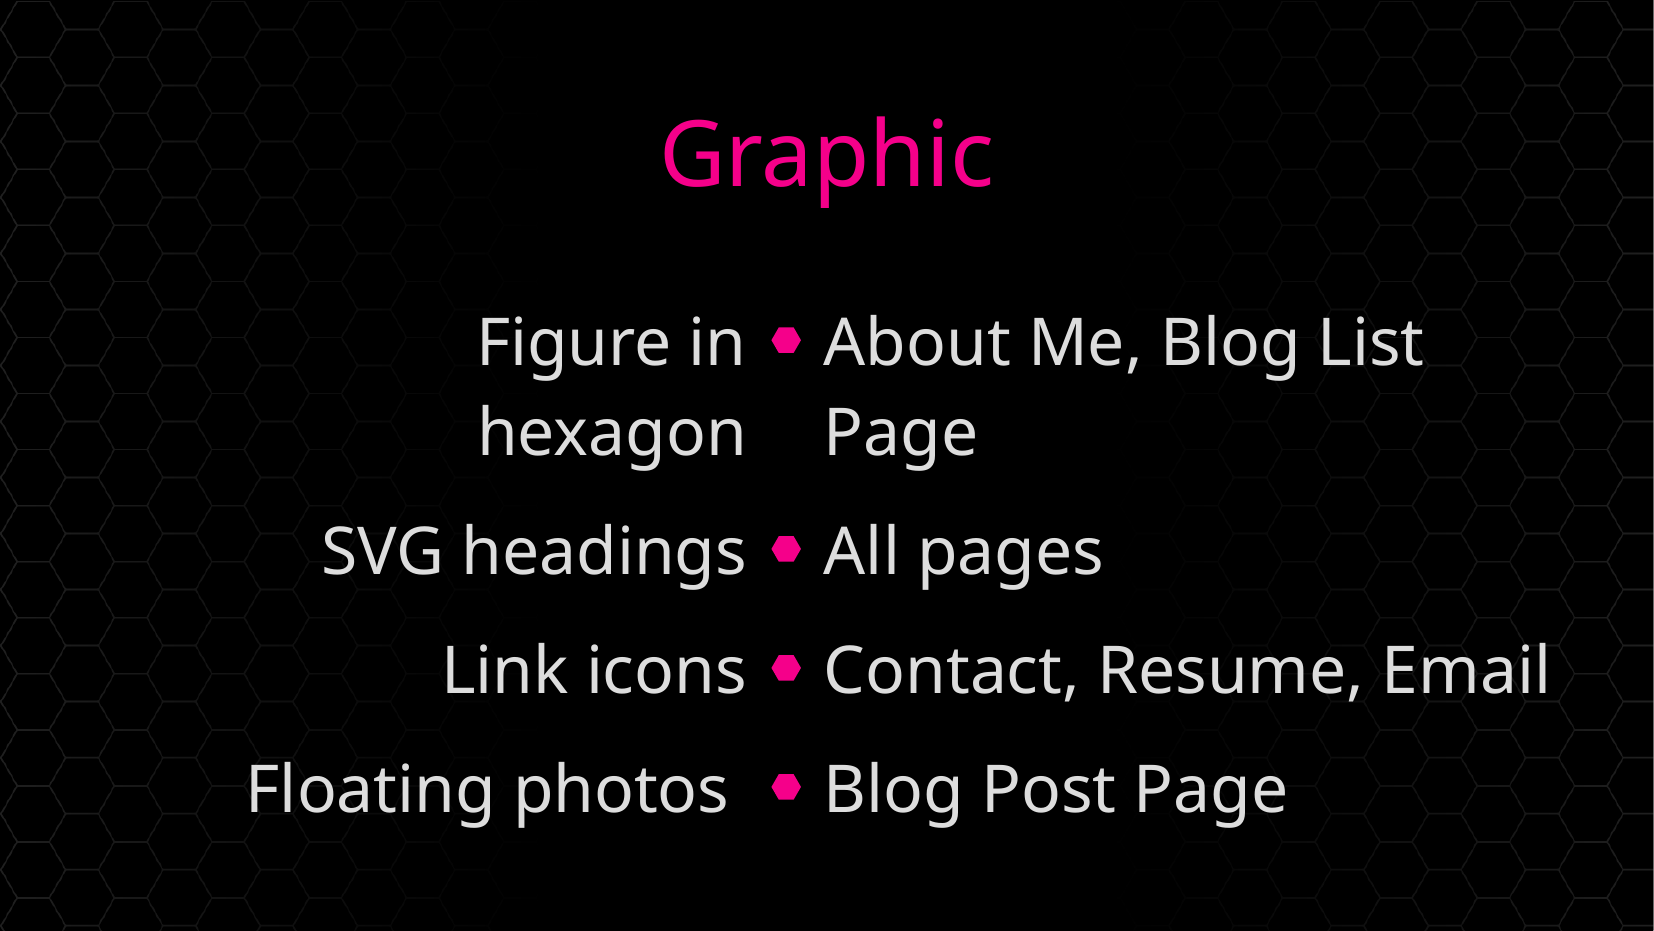

# Graphic
Figure in hexagon
SVG headings
Link icons
Floating photos
About Me, Blog List Page
All pages
Contact, Resume, Email
Blog Post Page